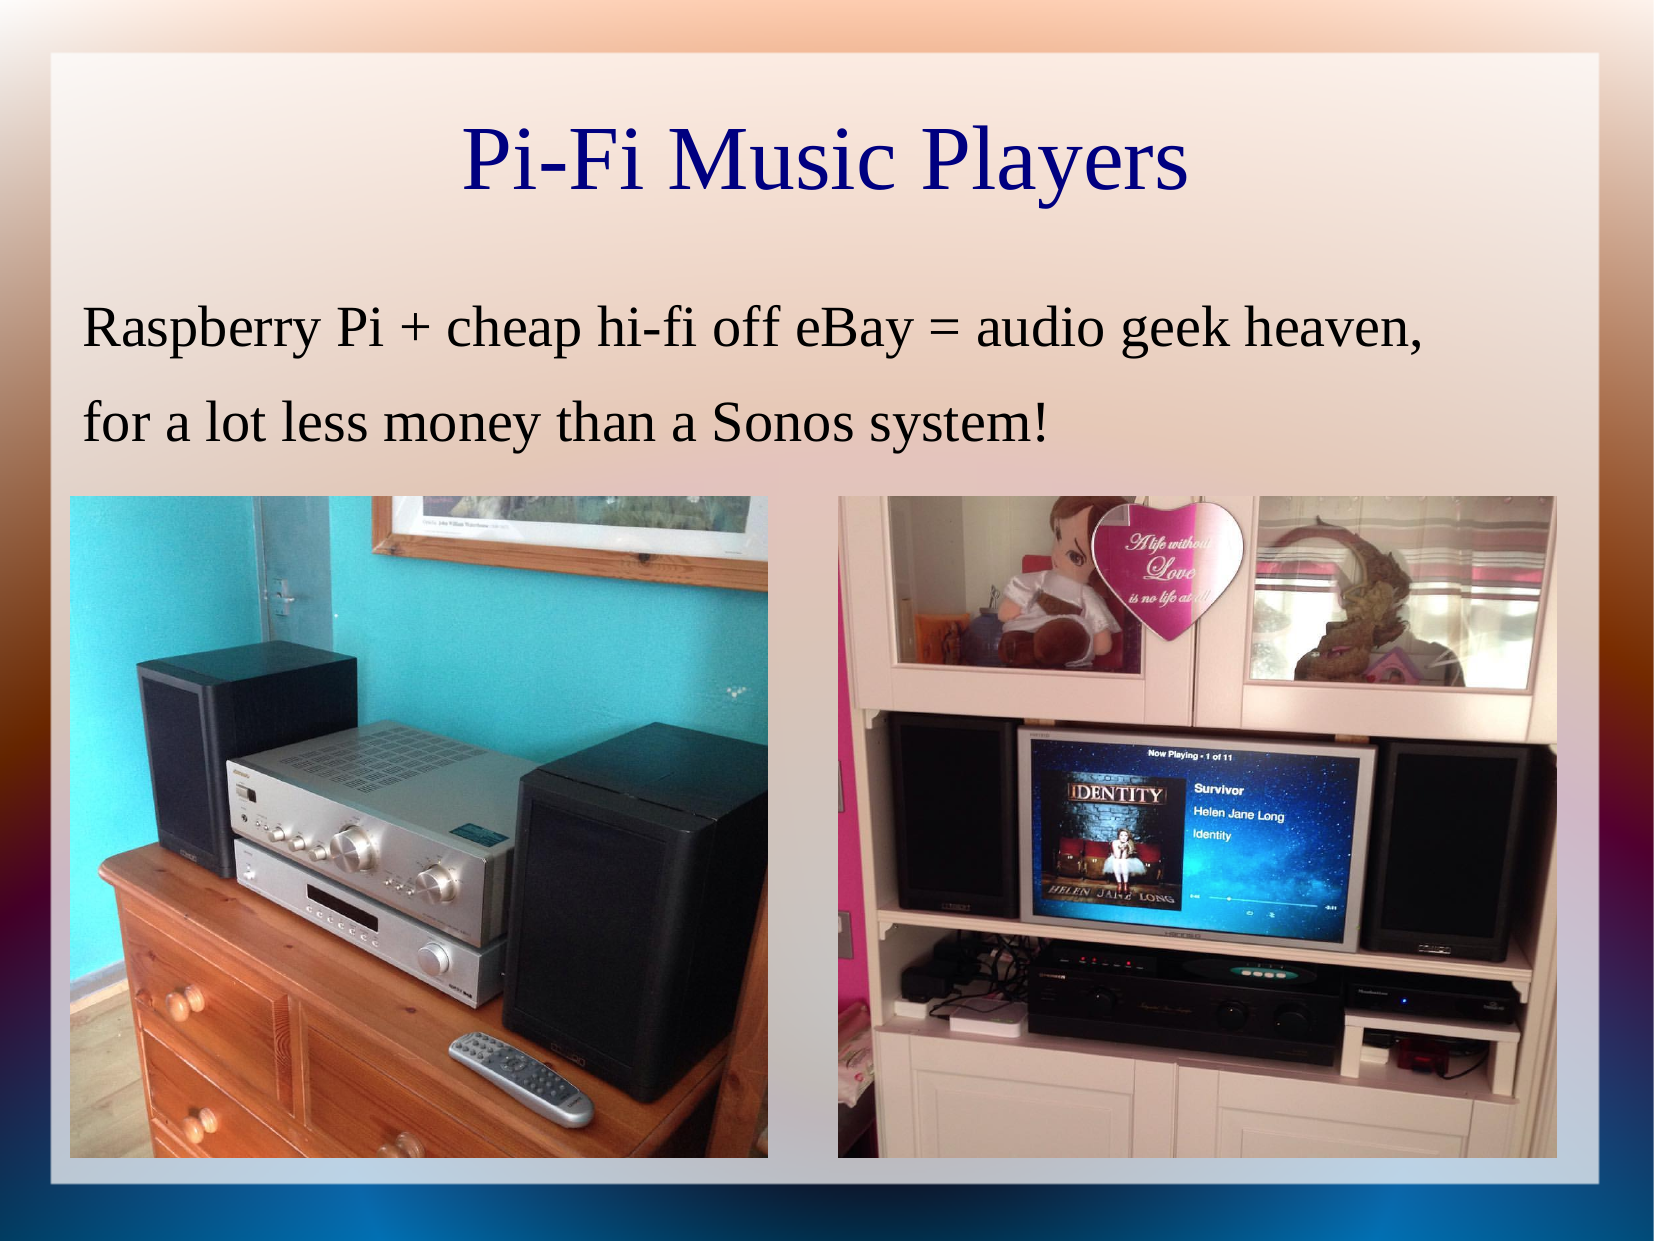

# Pi-Fi Music Players
Raspberry Pi + cheap hi-fi off eBay = audio geek heaven,
for a lot less money than a Sonos system!